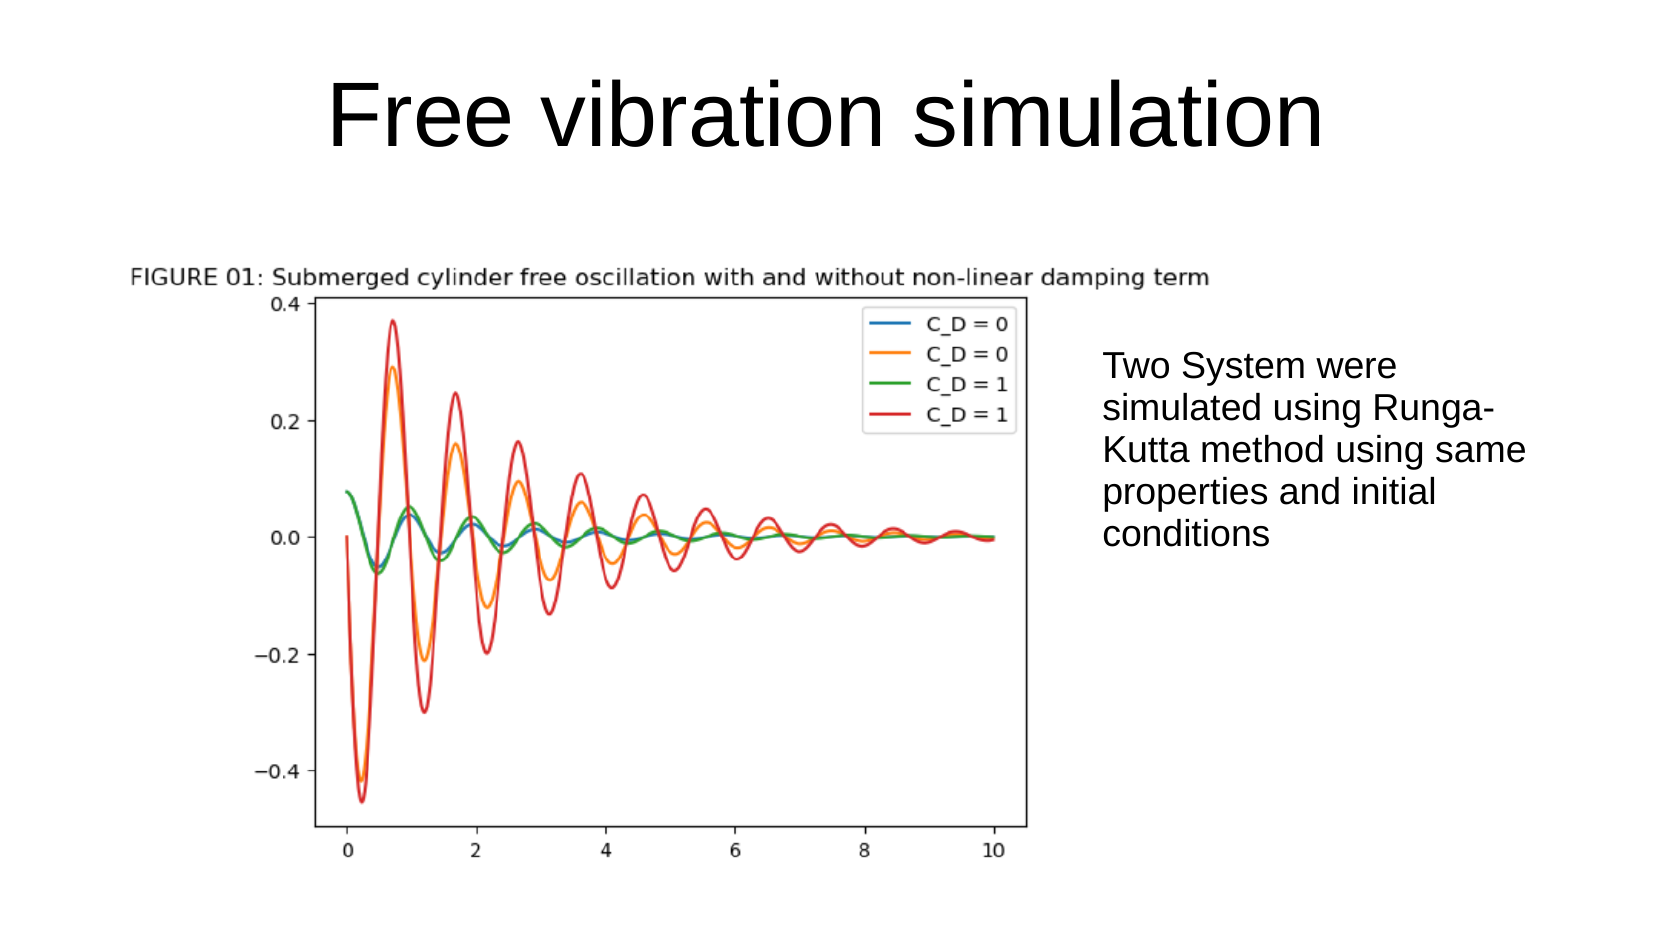

# Free vibration simulation
Two System were simulated using Runga-Kutta method using same properties and initial conditions